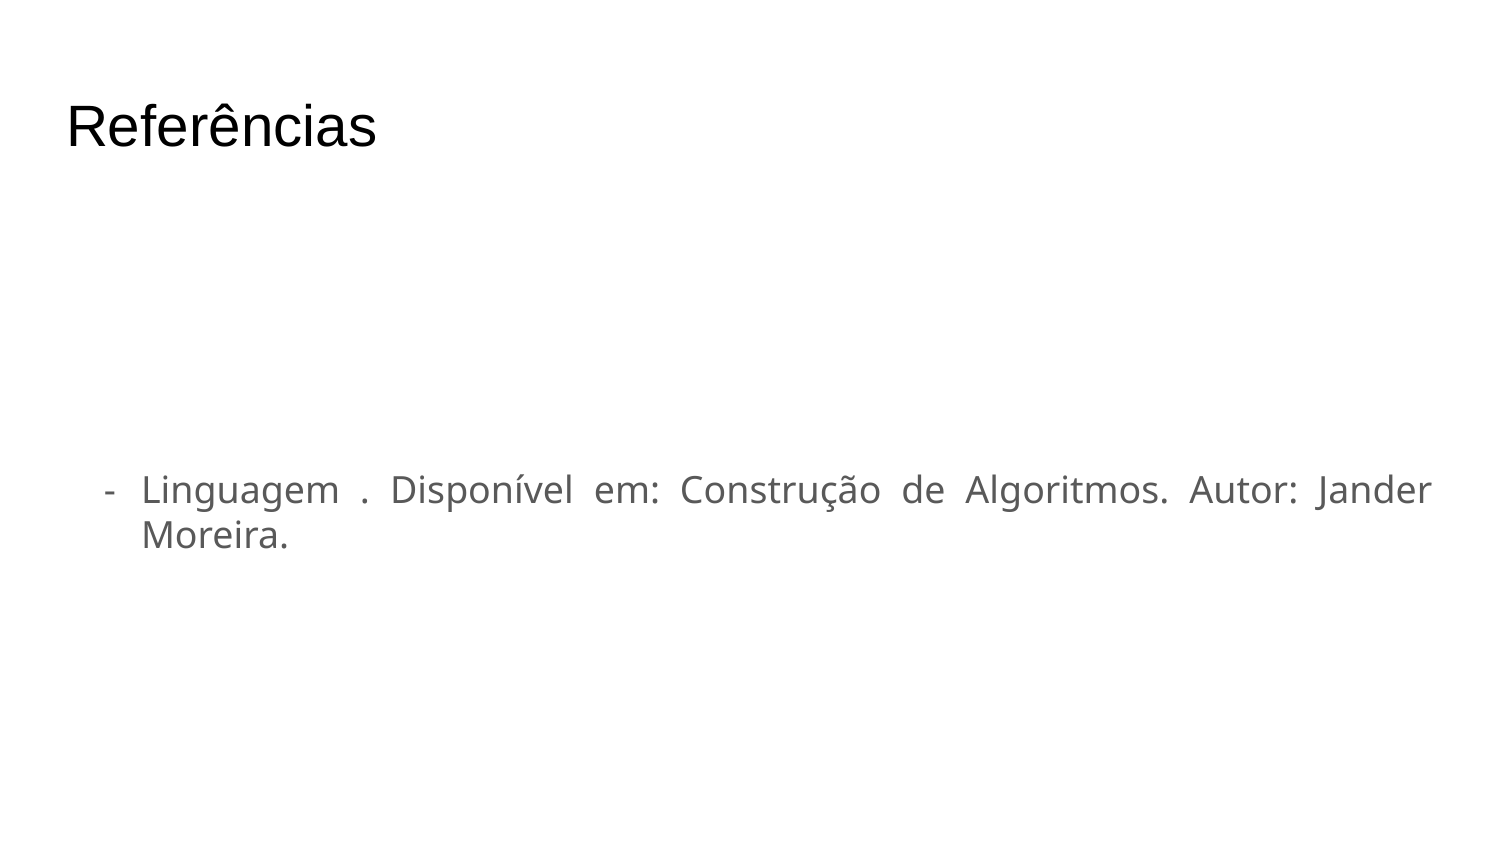

# Referências
Linguagem . Disponível em: Construção de Algoritmos. Autor: Jander Moreira.